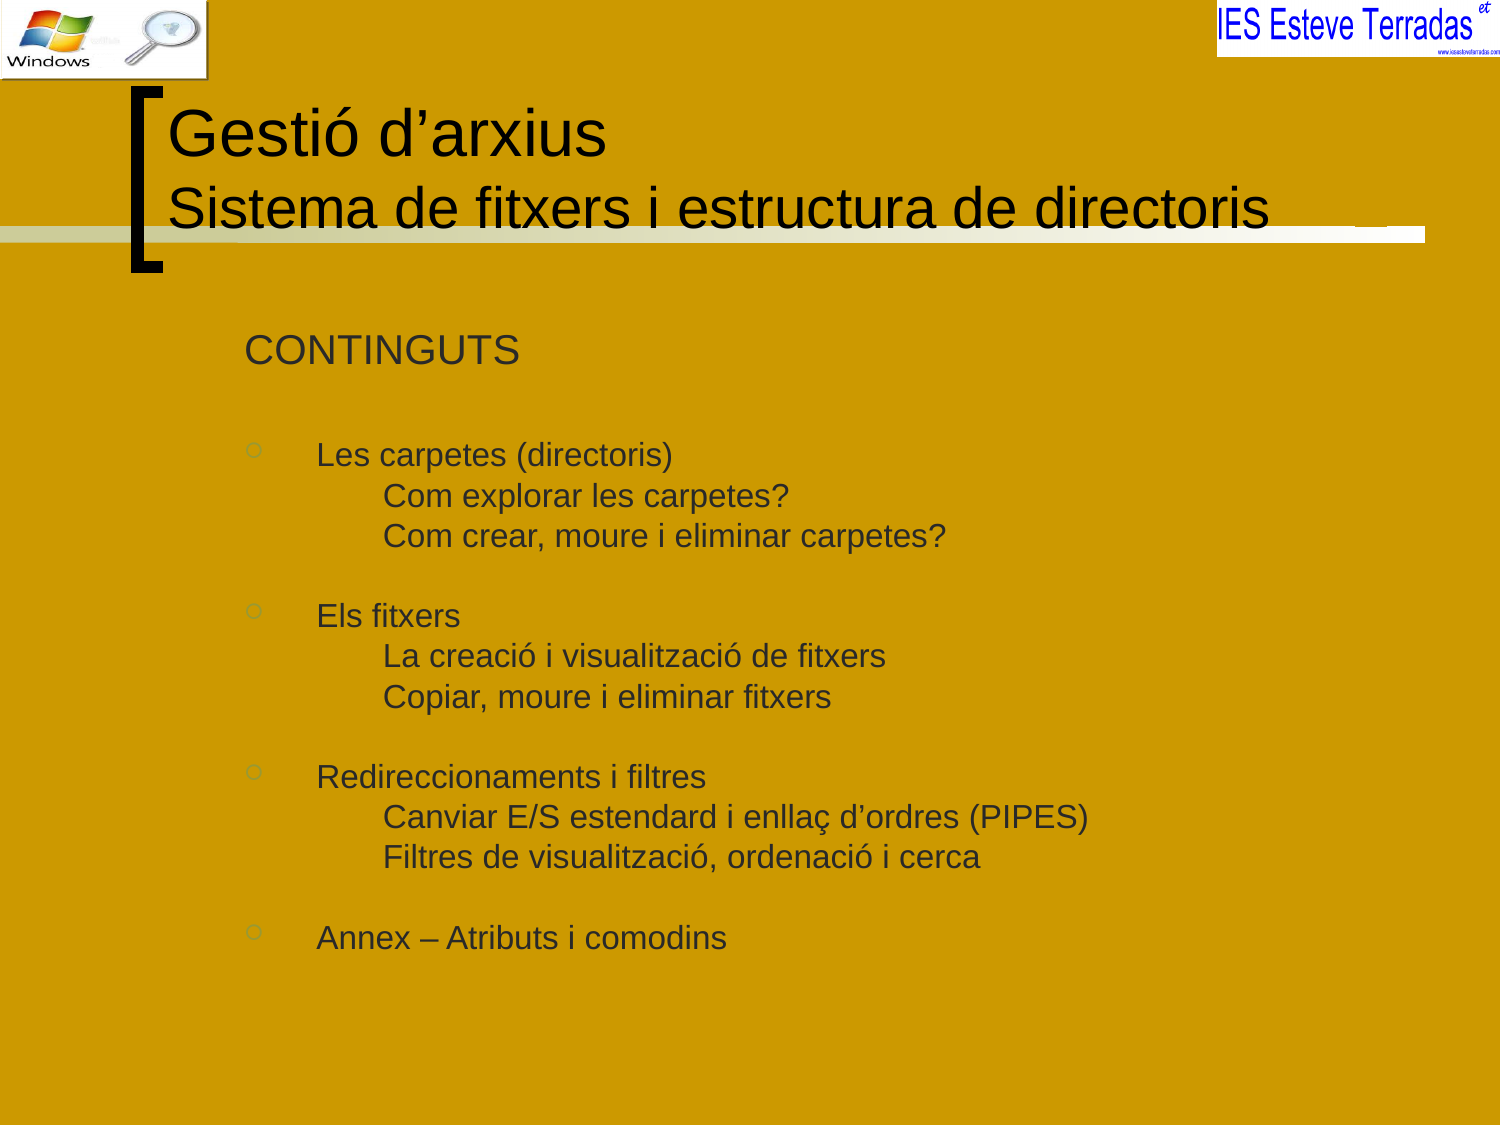

# Gestió d’arxius Sistema de fitxers i estructura de directoris
CONTINGUTS
Les carpetes (directoris)
Com explorar les carpetes?
Com crear, moure i eliminar carpetes?
Els fitxers
La creació i visualització de fitxers
Copiar, moure i eliminar fitxers
Redireccionaments i filtres
Canviar E/S estendard i enllaç d’ordres (PIPES)
Filtres de visualització, ordenació i cerca
Annex – Atributs i comodins